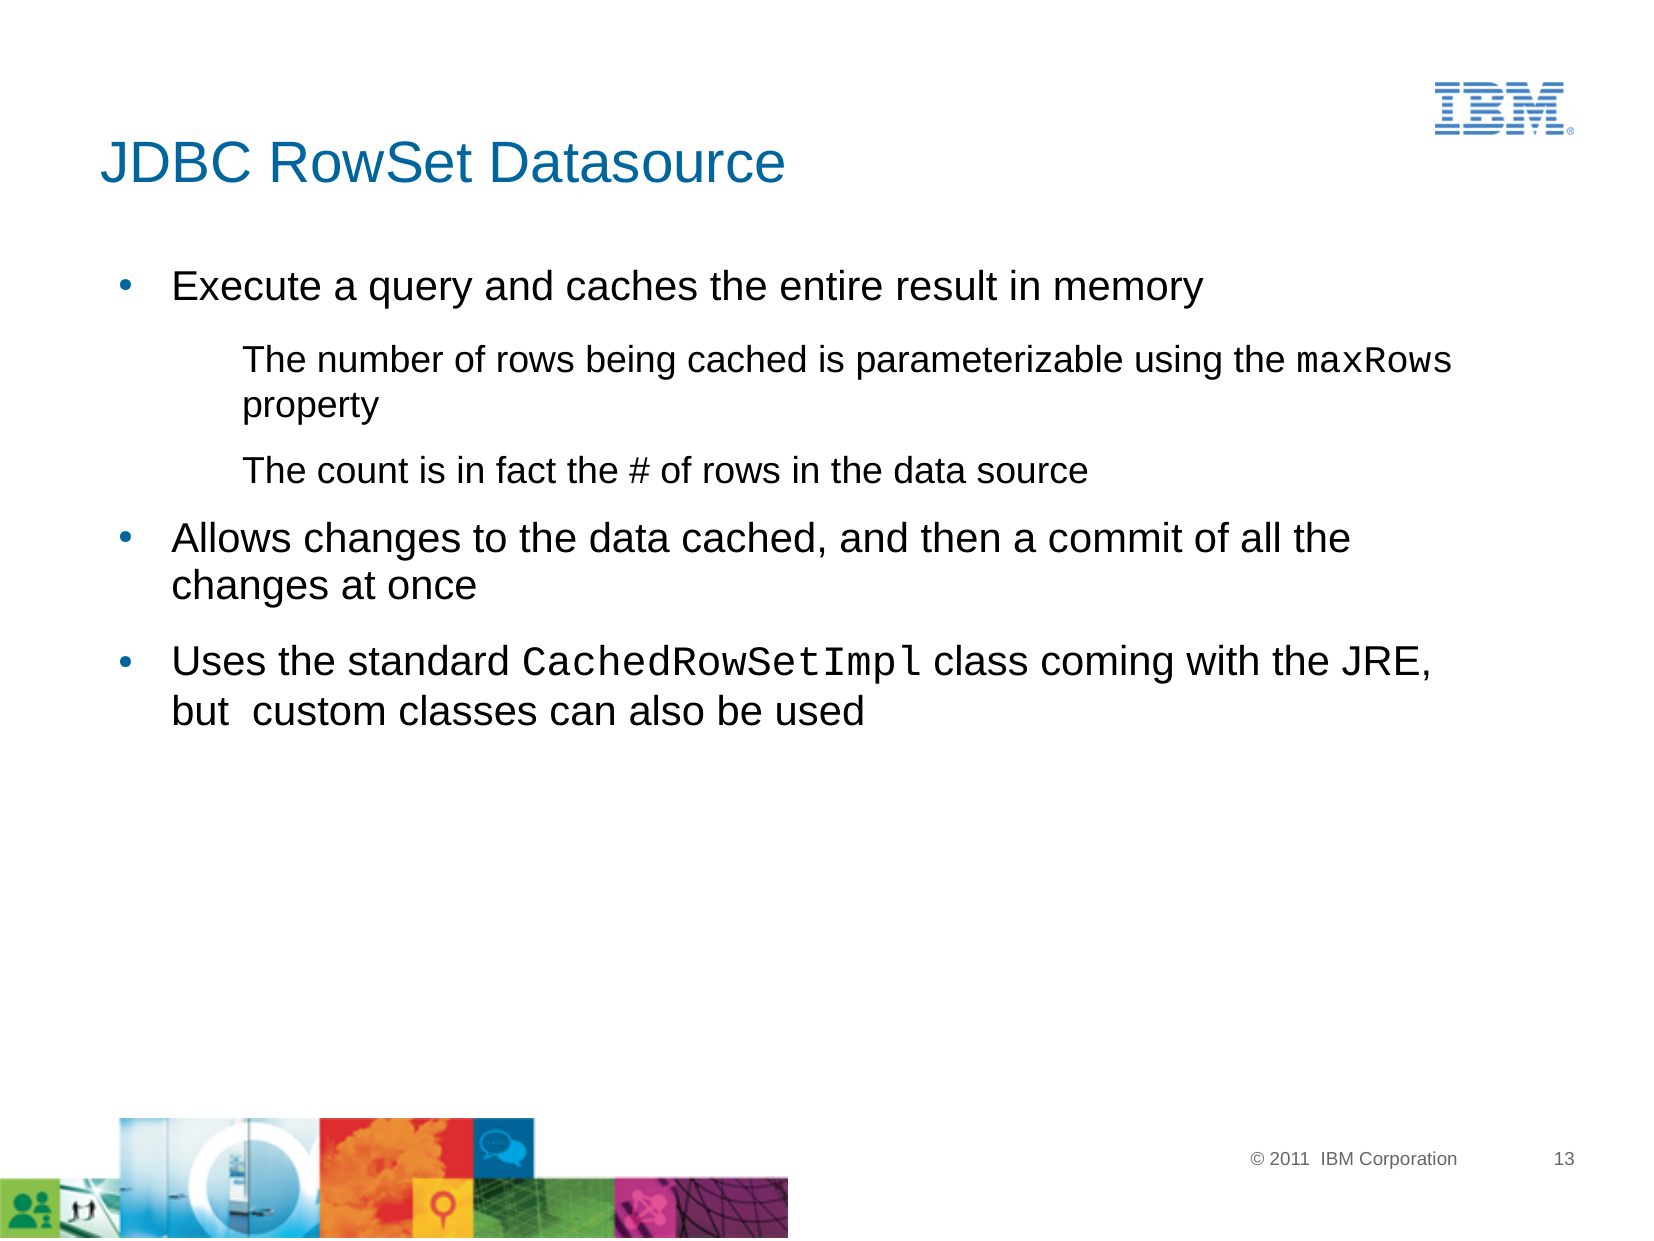

# JDBC RowSet Datasource
Execute a query and caches the entire result in memory
The number of rows being cached is parameterizable using the maxRows property
The count is in fact the # of rows in the data source
Allows changes to the data cached, and then a commit of all the changes at once
Uses the standard CachedRowSetImpl class coming with the JRE, but custom classes can also be used